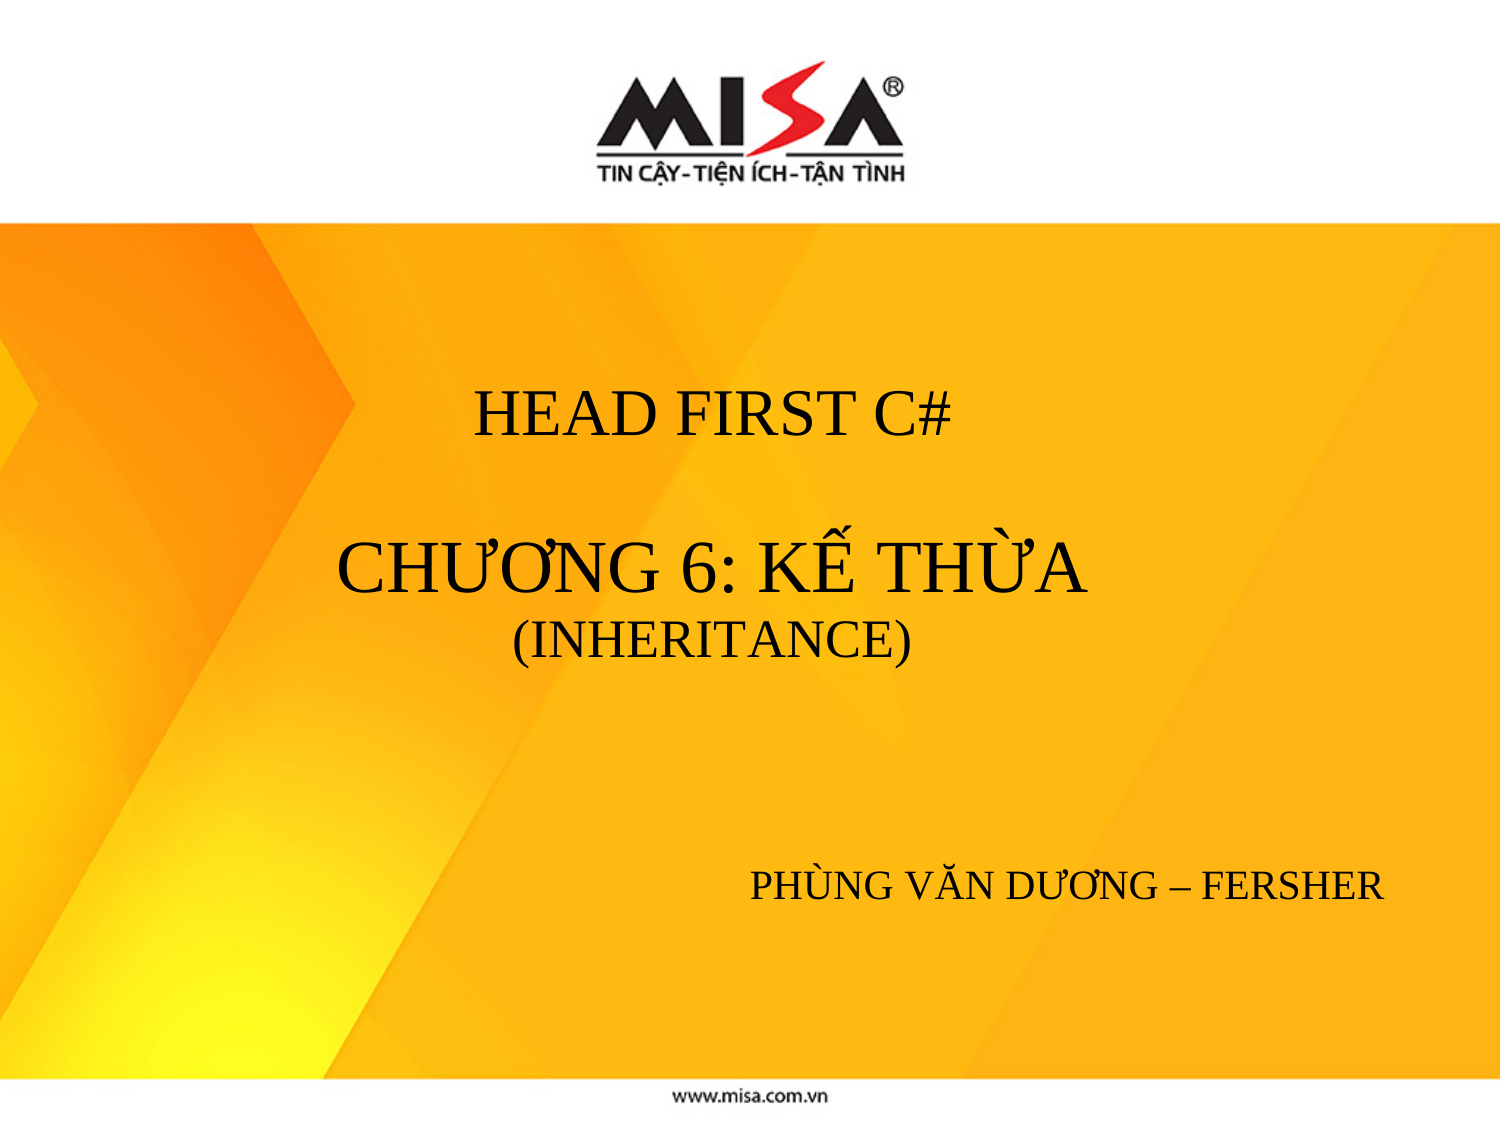

# HEAD FIRST C#
CHƯƠNG 6: KẾ THỪA
(INHERITANCE)
PHÙNG VĂN DƯƠNG – FERSHER